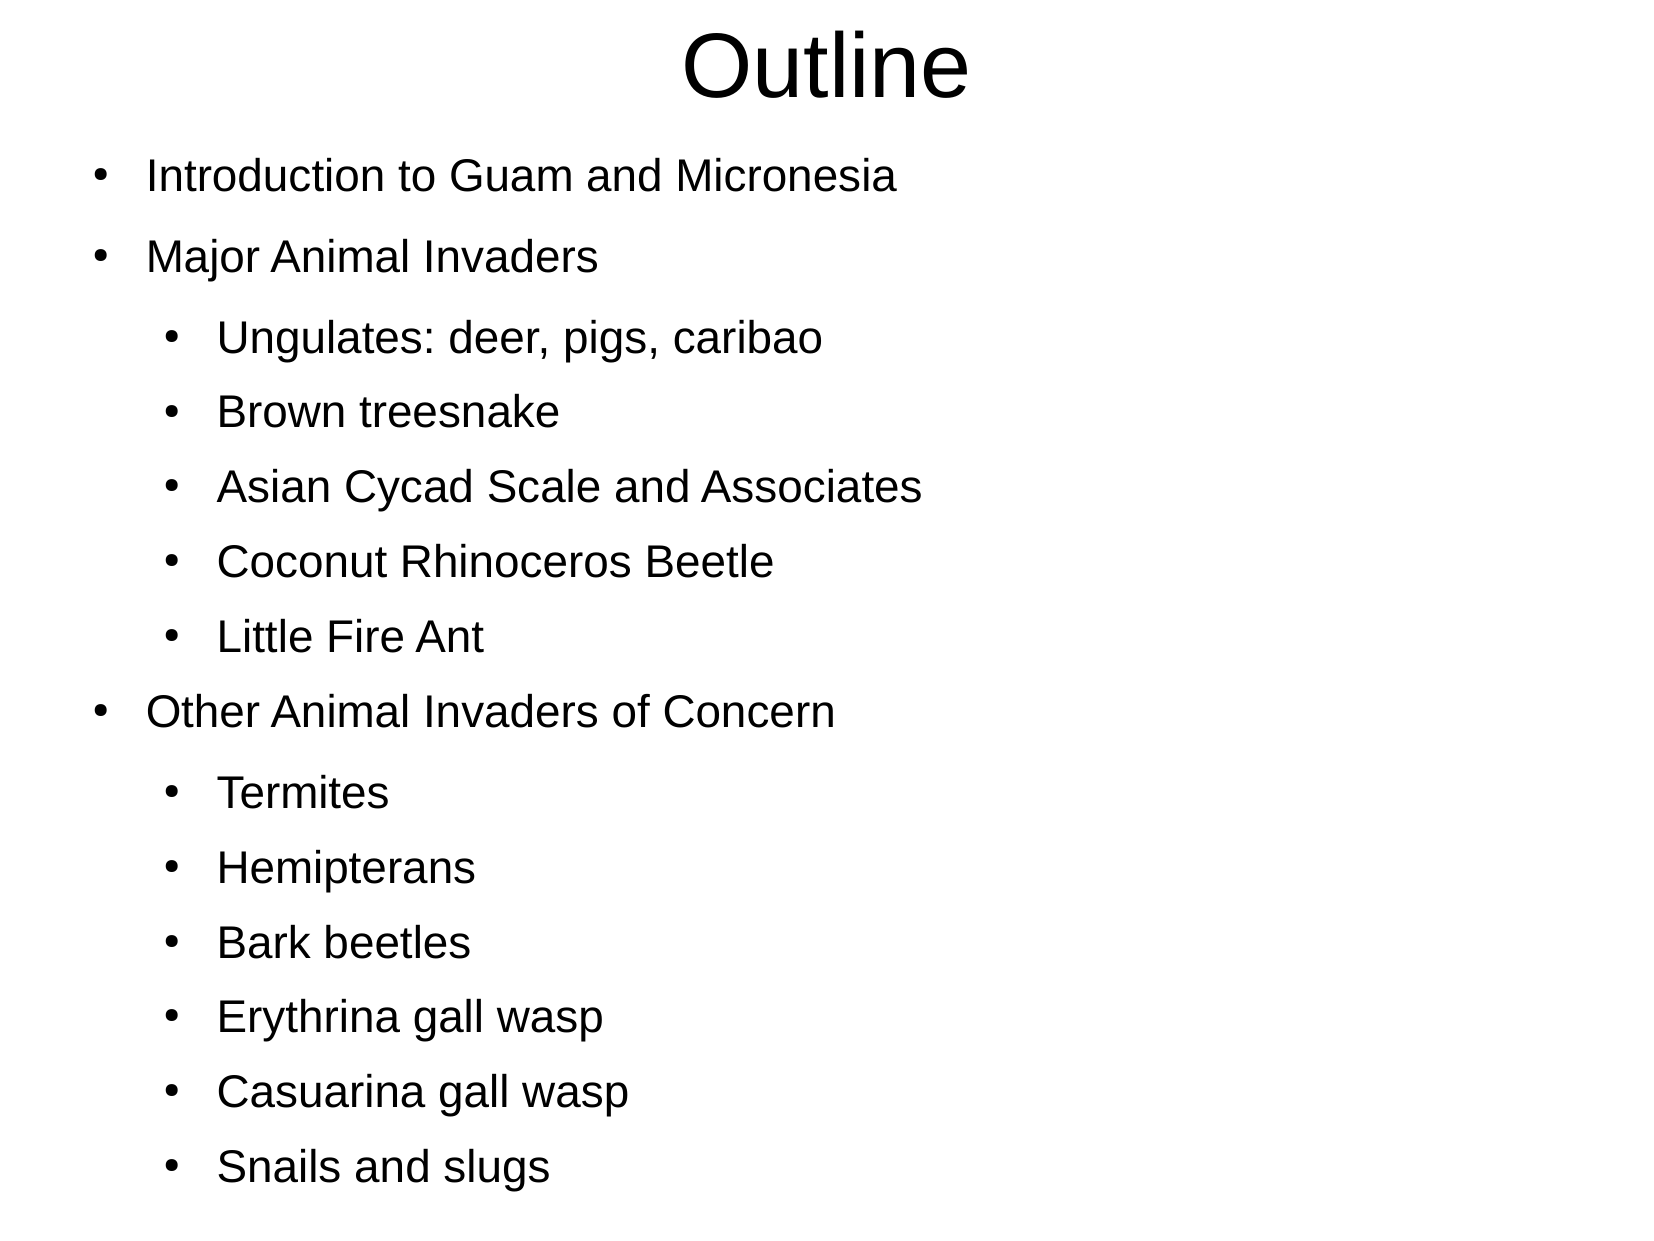

# Outline
Introduction to Guam and Micronesia
Major Animal Invaders
Ungulates: deer, pigs, caribao
Brown treesnake
Asian Cycad Scale and Associates
Coconut Rhinoceros Beetle
Little Fire Ant
Other Animal Invaders of Concern
Termites
Hemipterans
Bark beetles
Erythrina gall wasp
Casuarina gall wasp
Snails and slugs